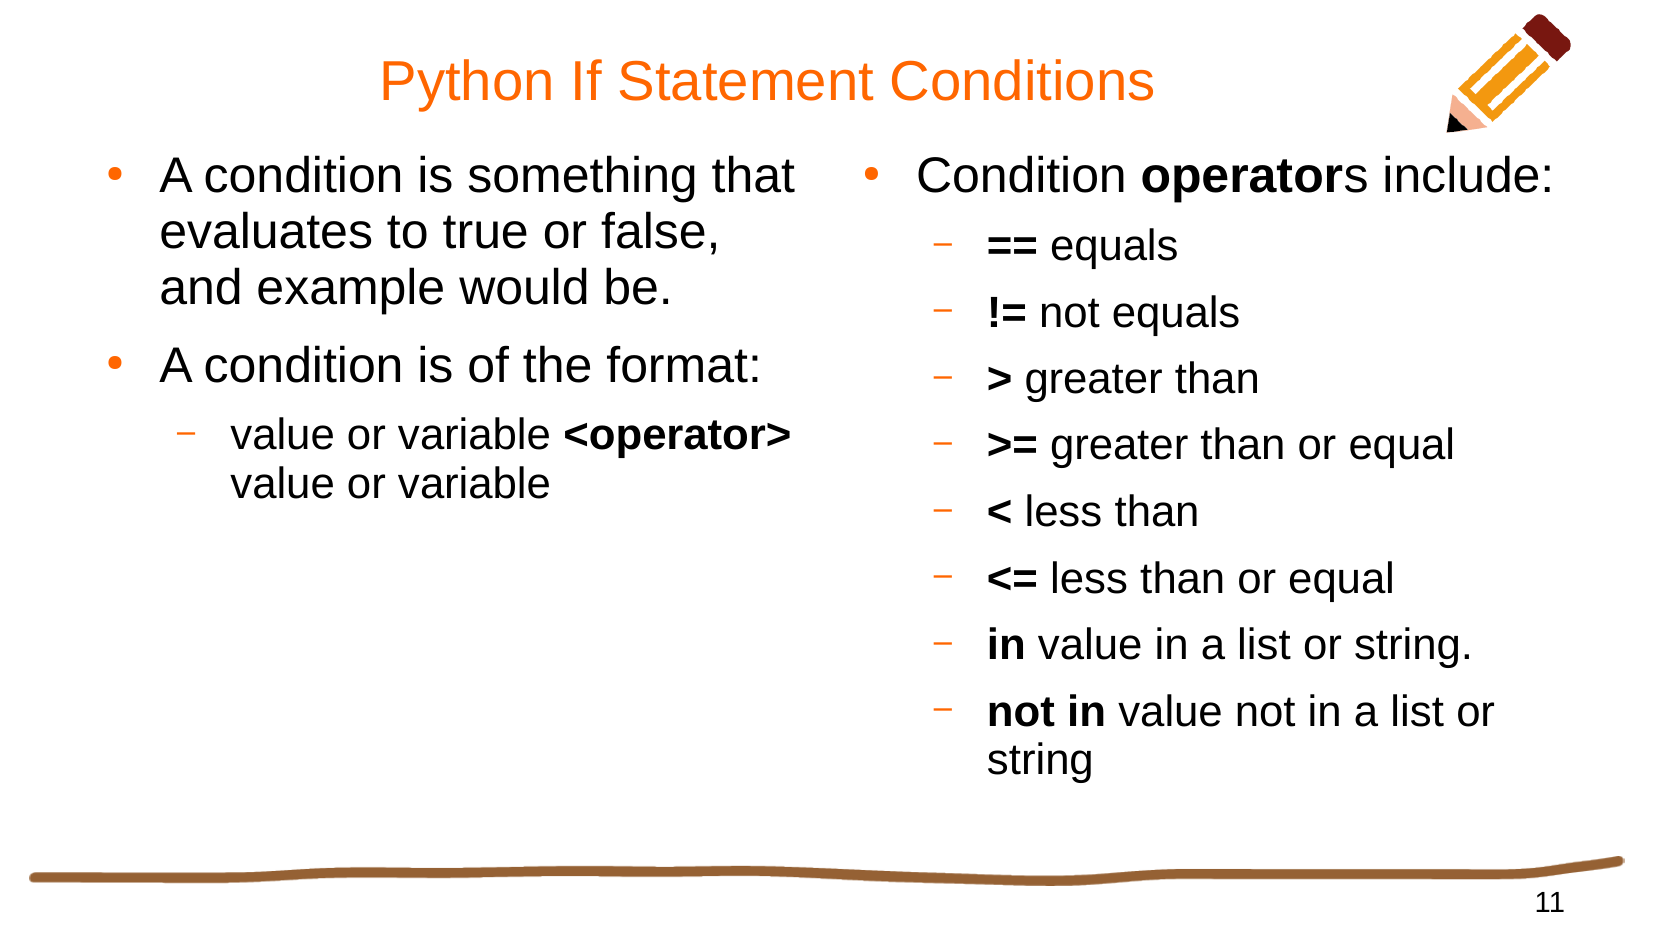

# Python If Statement Conditions
A condition is something that evaluates to true or false, and example would be.
A condition is of the format:
value or variable <operator> value or variable
Condition operators include:
== equals
!= not equals
> greater than
>= greater than or equal
< less than
<= less than or equal
in value in a list or string.
not in value not in a list or string
11